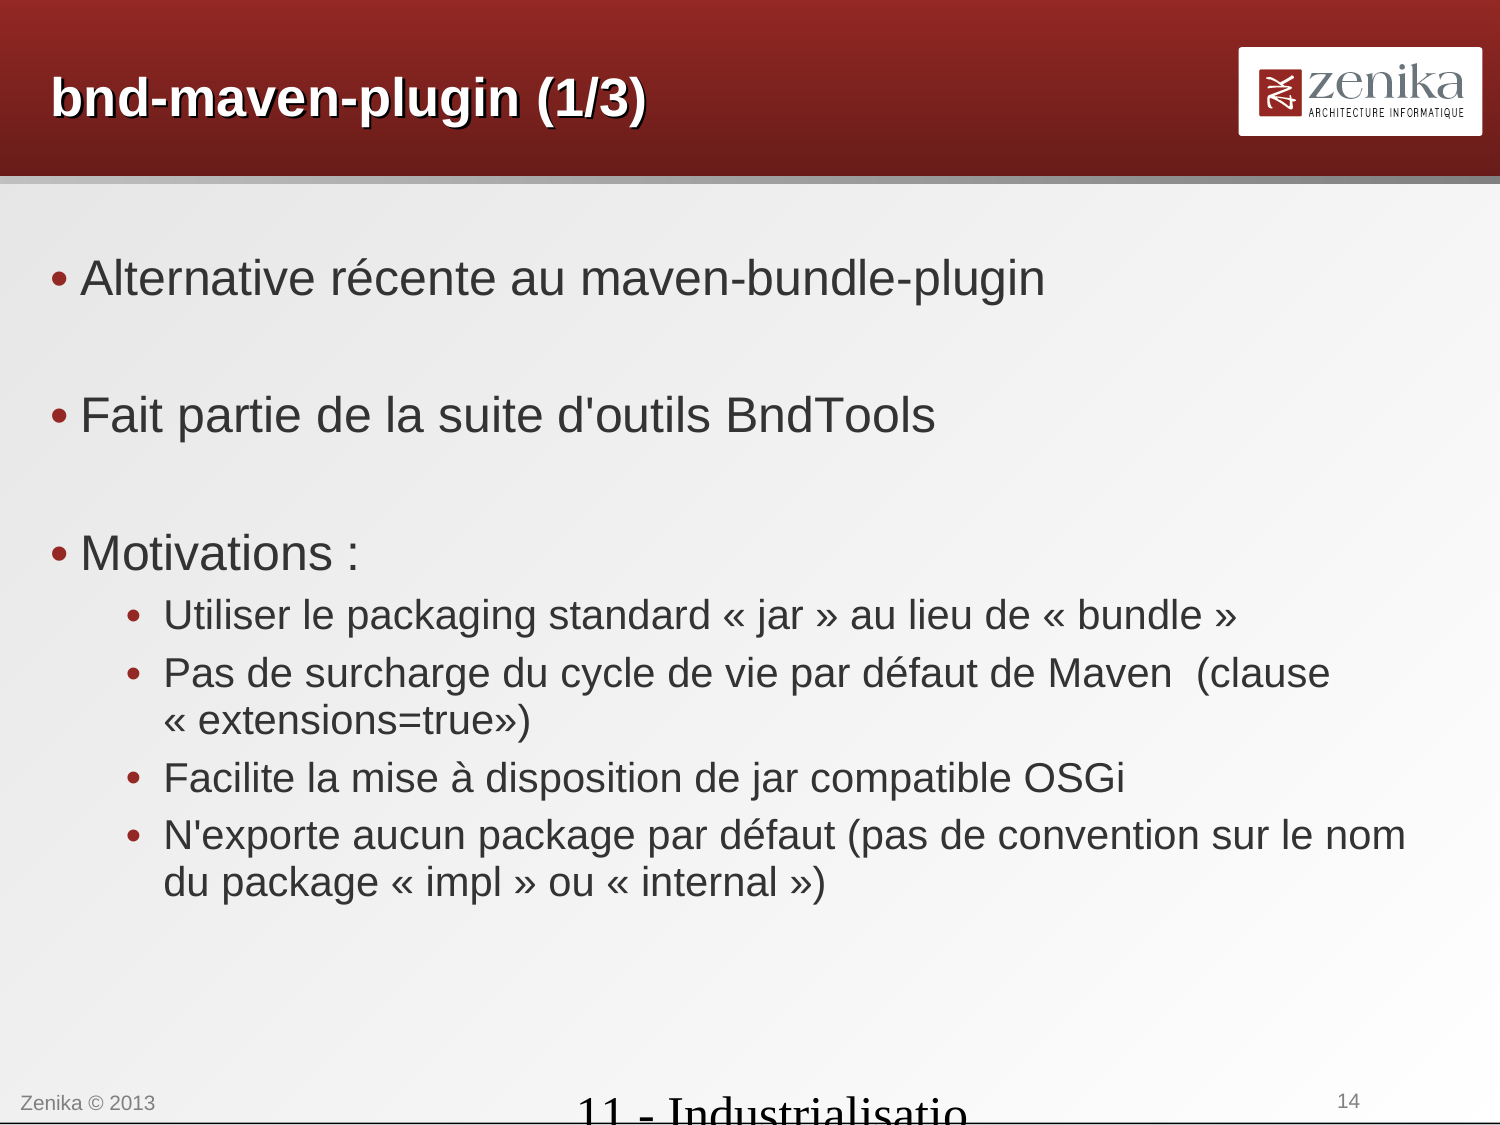

# bnd-maven-plugin (1/3)
Alternative récente au maven-bundle-plugin
Fait partie de la suite d'outils BndTools
Motivations :
Utiliser le packaging standard « jar » au lieu de « bundle »
Pas de surcharge du cycle de vie par défaut de Maven (clause « extensions=true»)
Facilite la mise à disposition de jar compatible OSGi
N'exporte aucun package par défaut (pas de convention sur le nom du package « impl » ou « internal »)